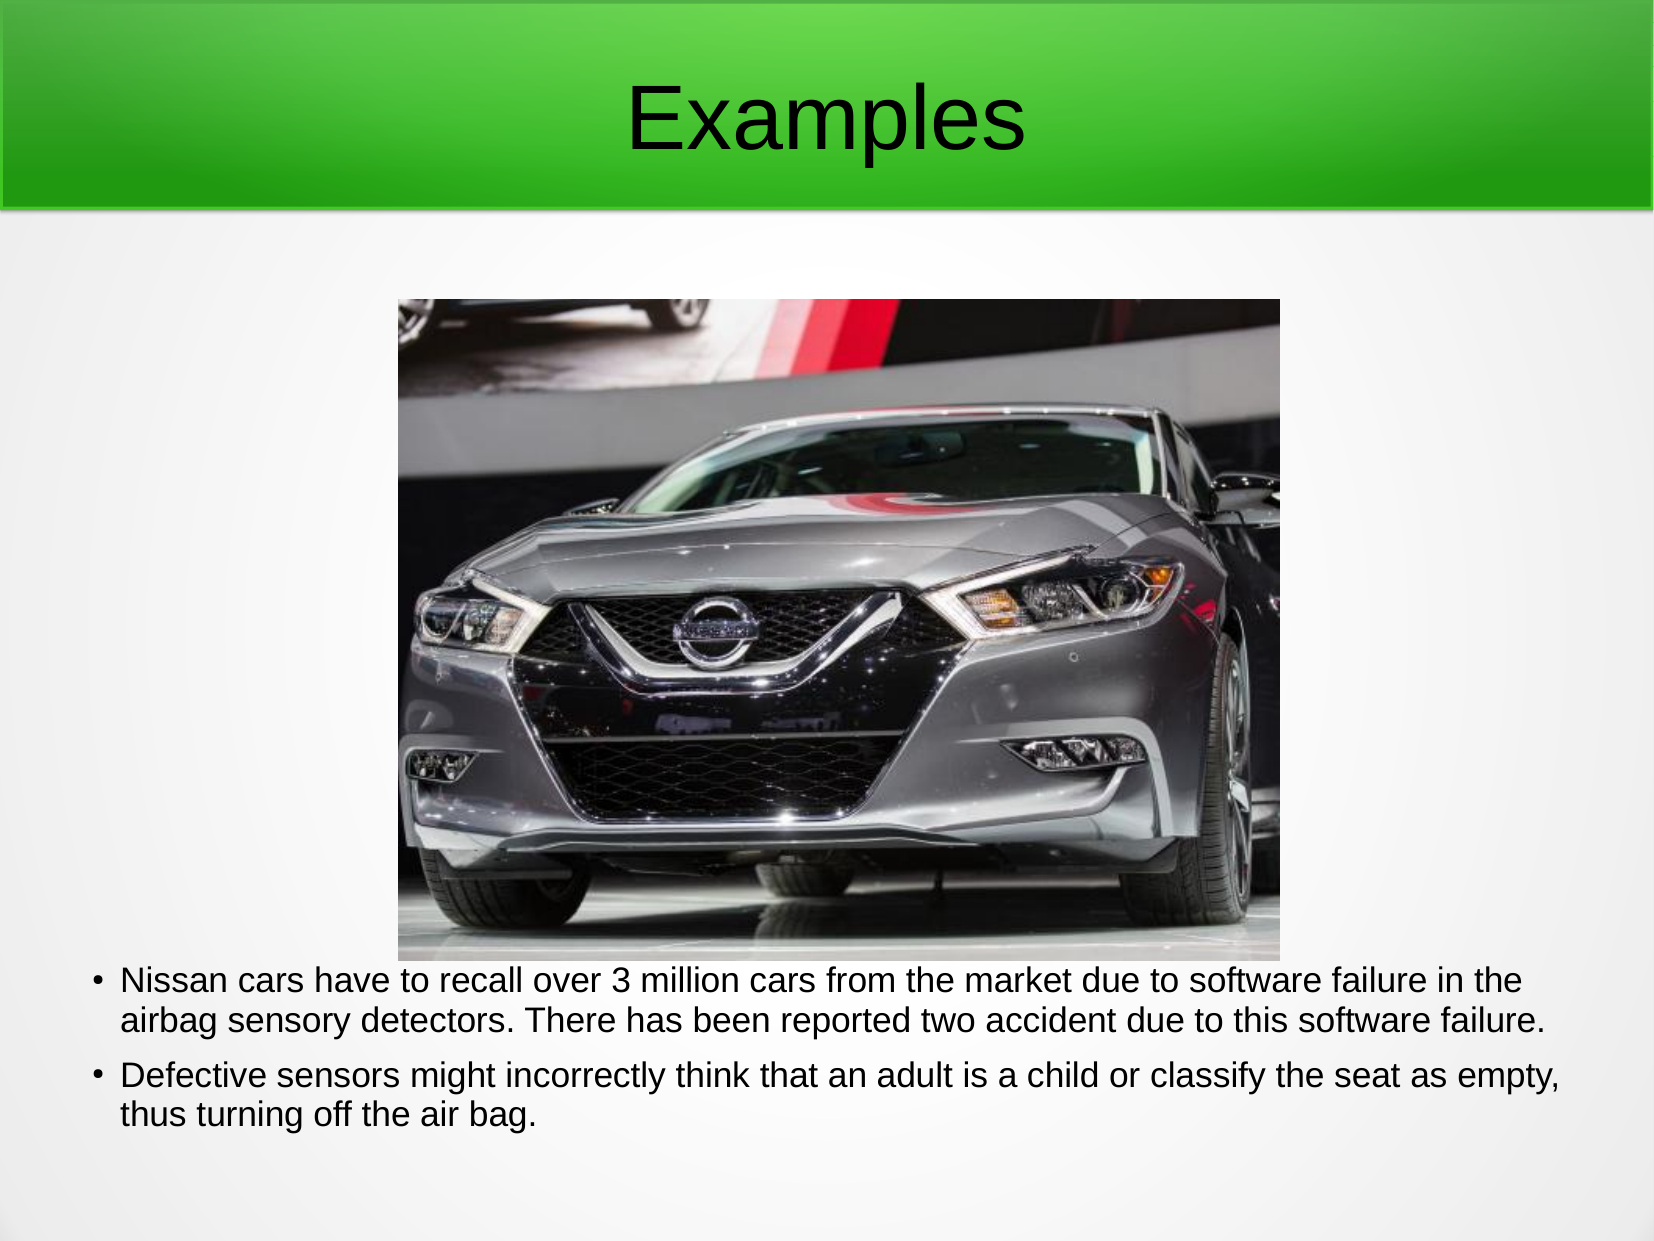

# Examples
Nissan cars have to recall over 3 million cars from the market due to software failure in the airbag sensory detectors. There has been reported two accident due to this software failure.
Defective sensors might incorrectly think that an adult is a child or classify the seat as empty, thus turning off the air bag.